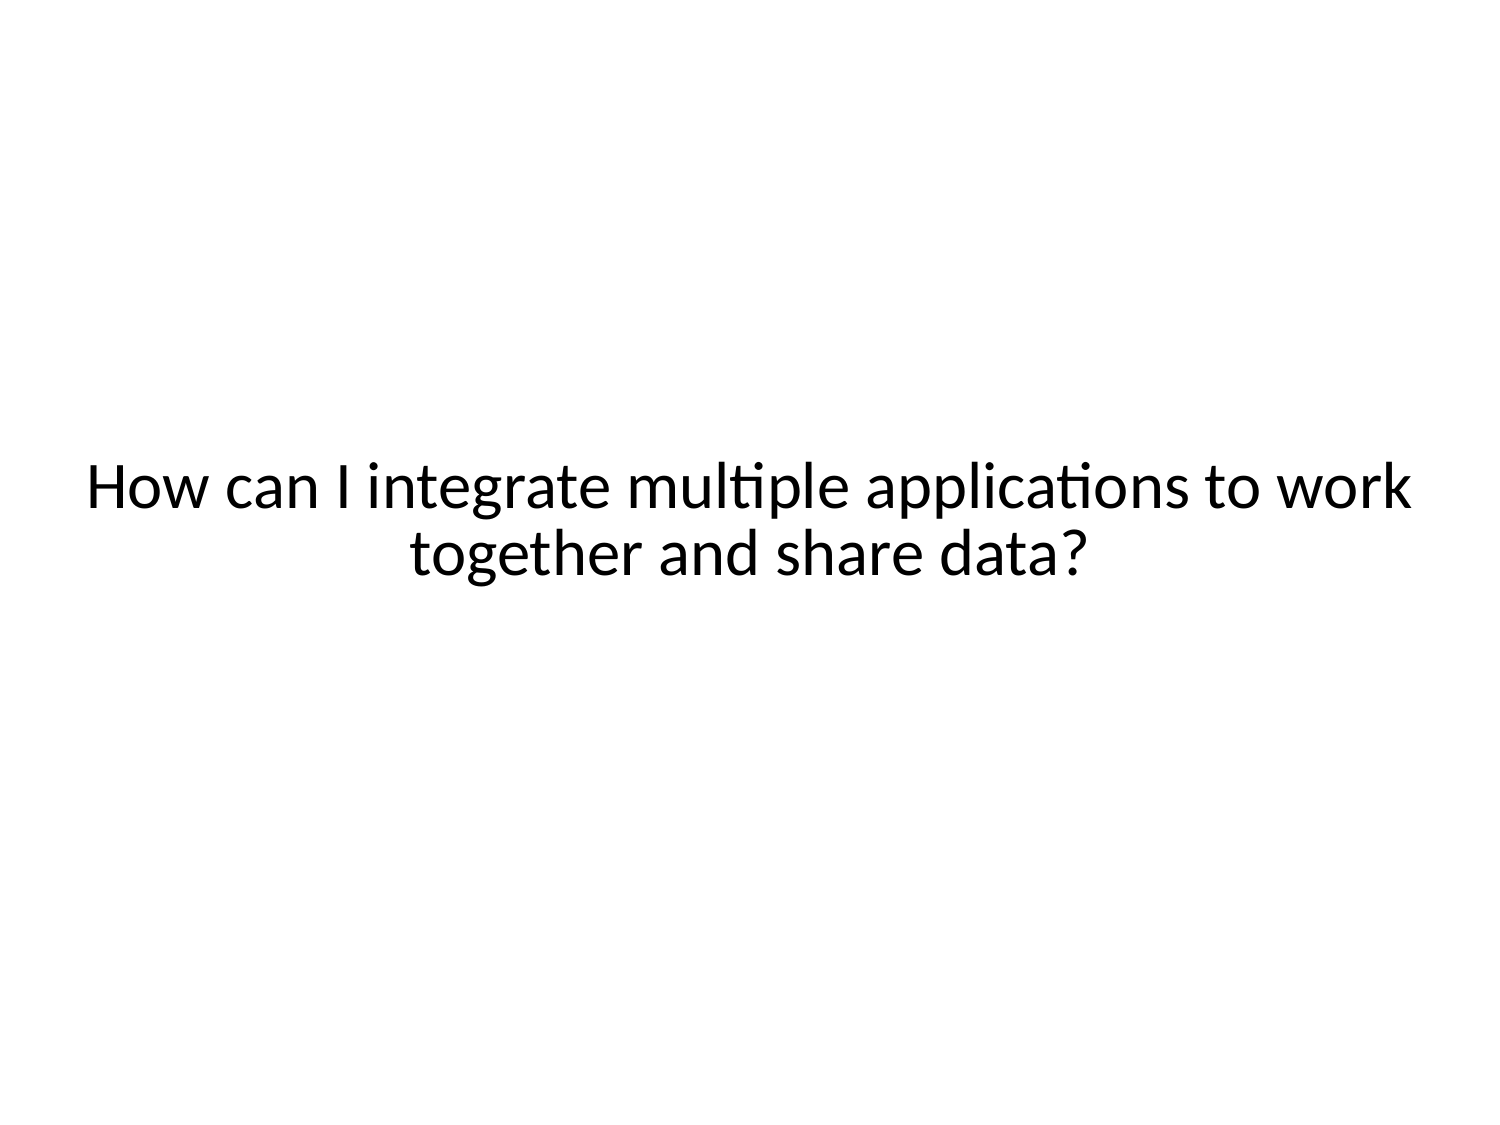

# How can I integrate multiple applications to work together and share data?